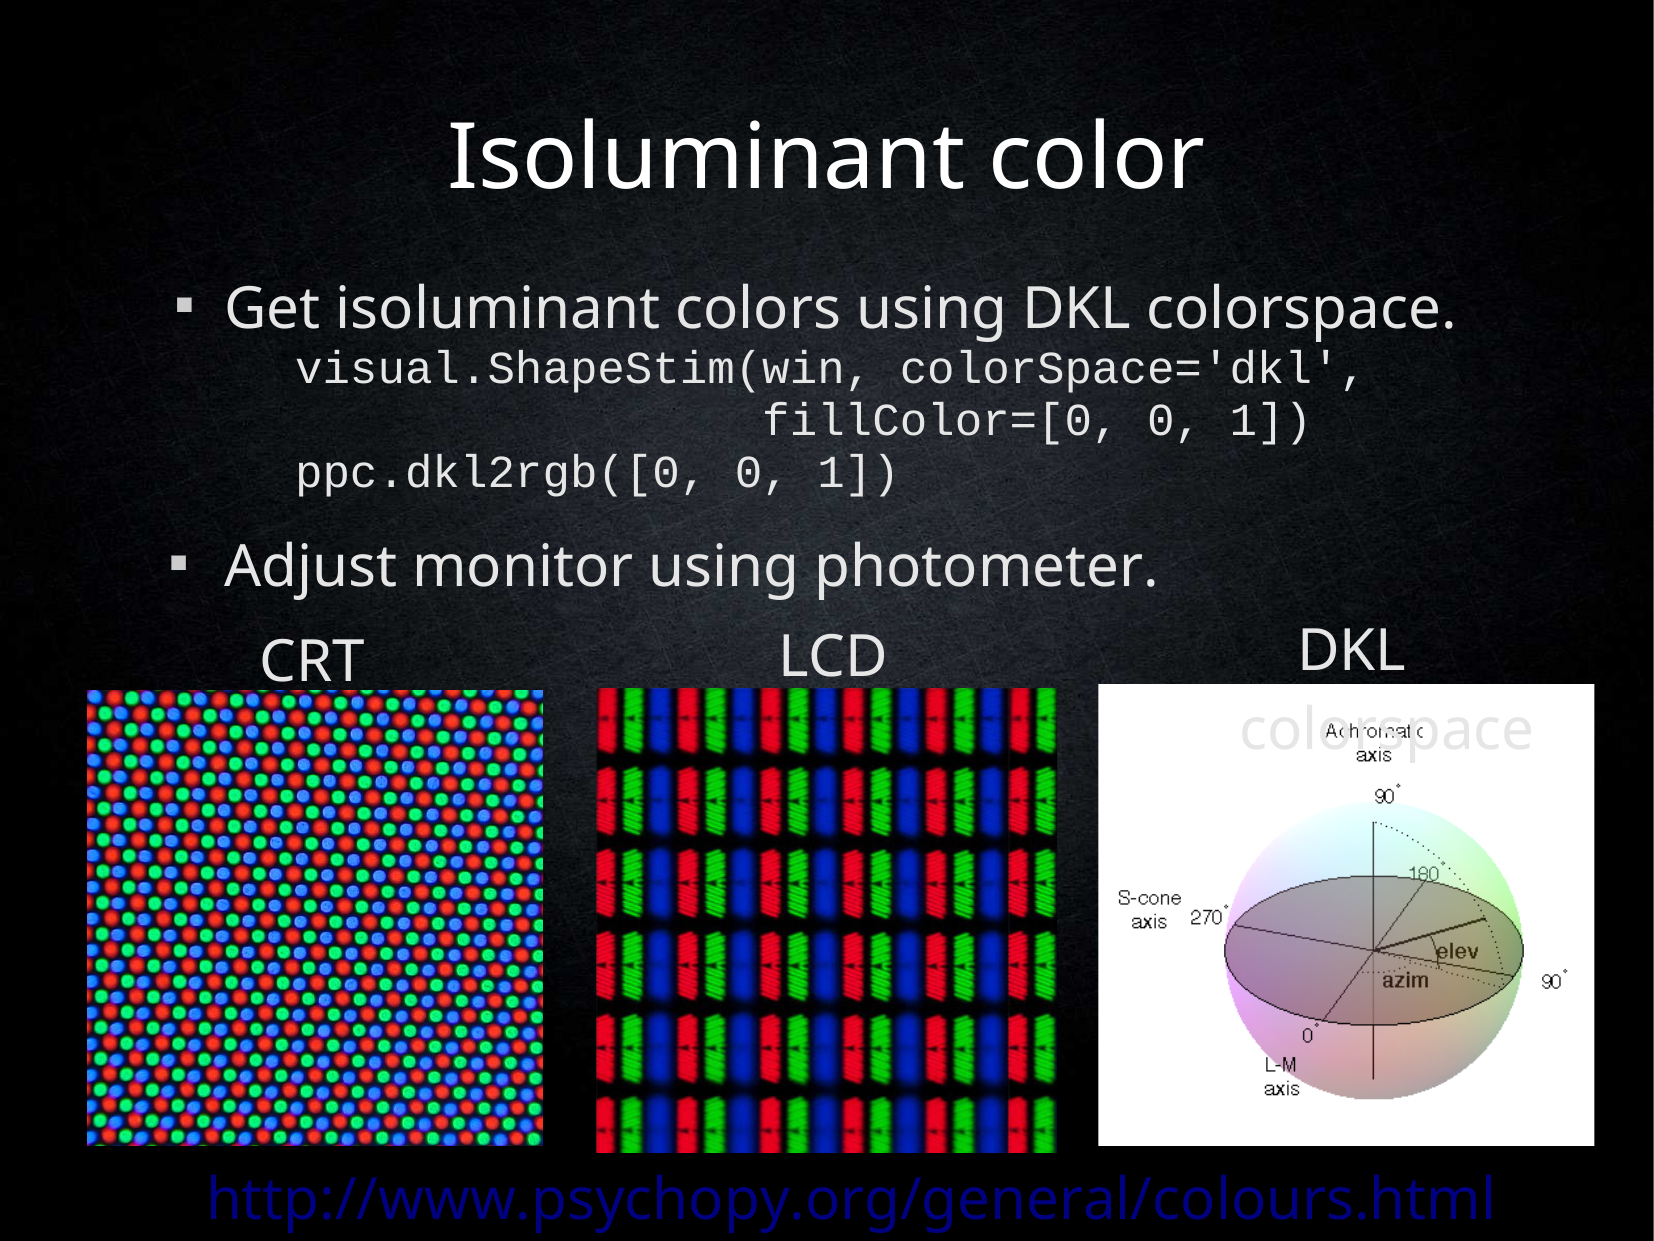

# Isoluminant color
Get isoluminant colors using DKL colorspace.
visual.ShapeStim(win, colorSpace='dkl', fillColor=[0, 0, 1])
ppc.dkl2rgb([0, 0, 1])
Adjust monitor using photometer.
DKL colorspace
LCD
CRT
http://www.psychopy.org/general/colours.html